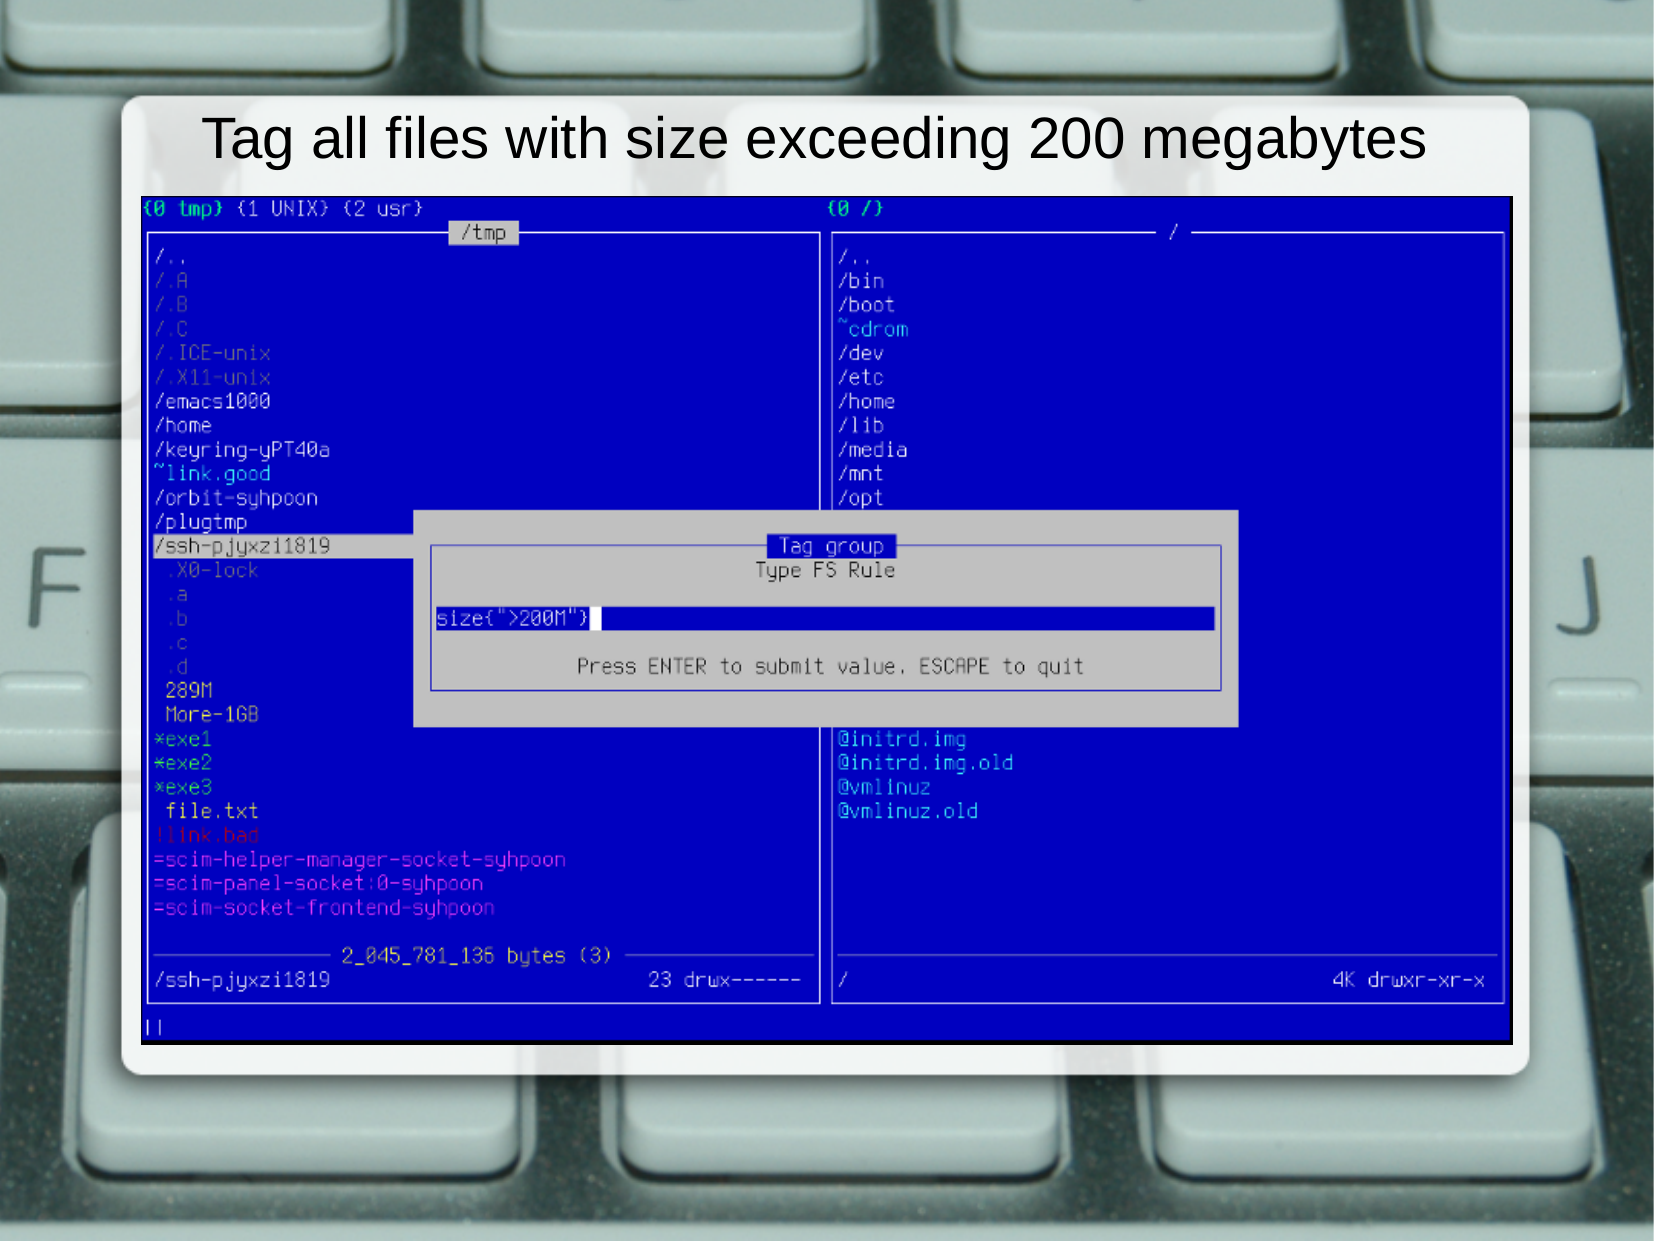

# Tag all files with size exceeding 200 megabytes